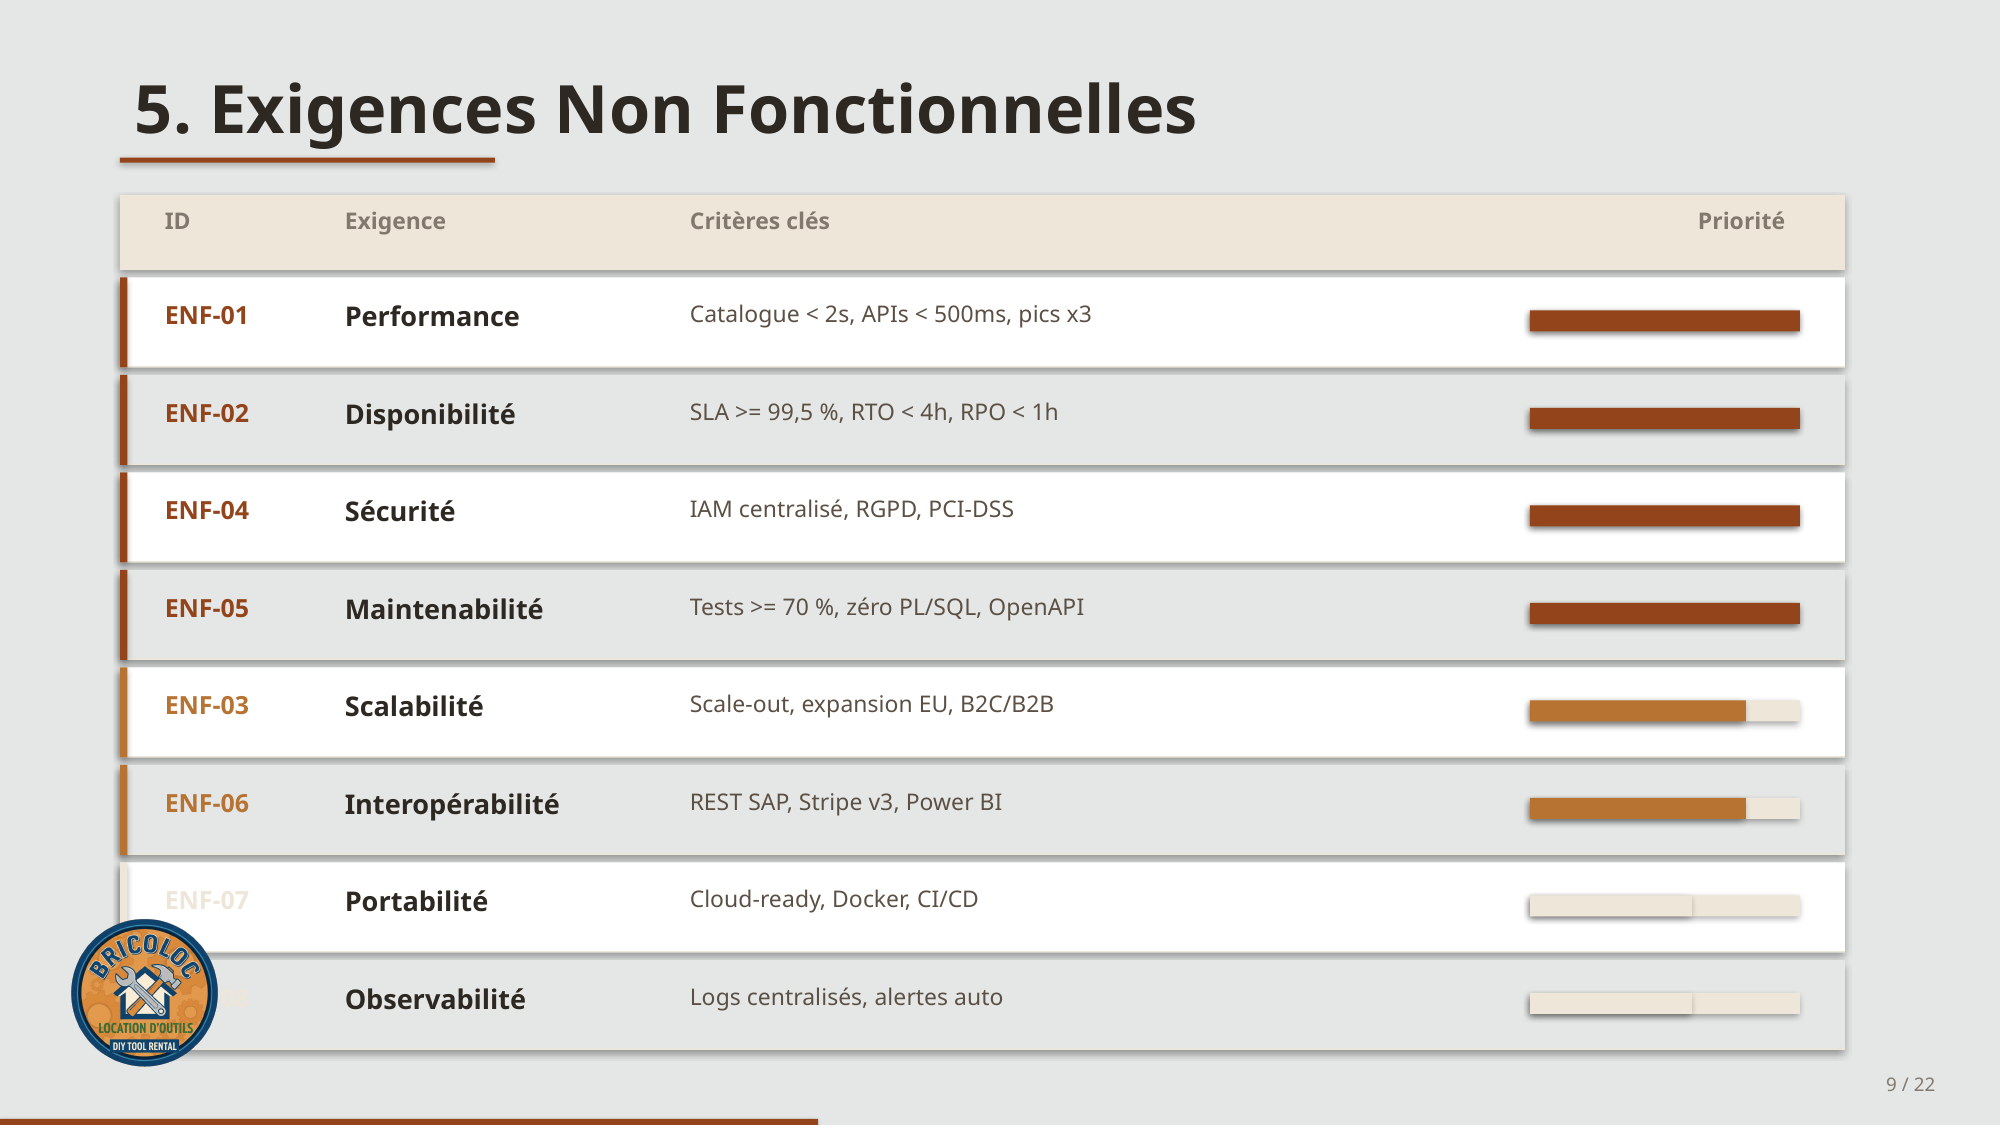

5. Exigences Non Fonctionnelles
ID
Exigence
Critères clés
Priorité
ENF-01
Performance
Catalogue < 2s, APIs < 500ms, pics x3
ENF-02
Disponibilité
SLA >= 99,5 %, RTO < 4h, RPO < 1h
ENF-04
Sécurité
IAM centralisé, RGPD, PCI-DSS
ENF-05
Maintenabilité
Tests >= 70 %, zéro PL/SQL, OpenAPI
ENF-03
Scalabilité
Scale-out, expansion EU, B2C/B2B
ENF-06
Interopérabilité
REST SAP, Stripe v3, Power BI
ENF-07
Portabilité
Cloud-ready, Docker, CI/CD
ENF-08
Observabilité
Logs centralisés, alertes auto
9 / 22